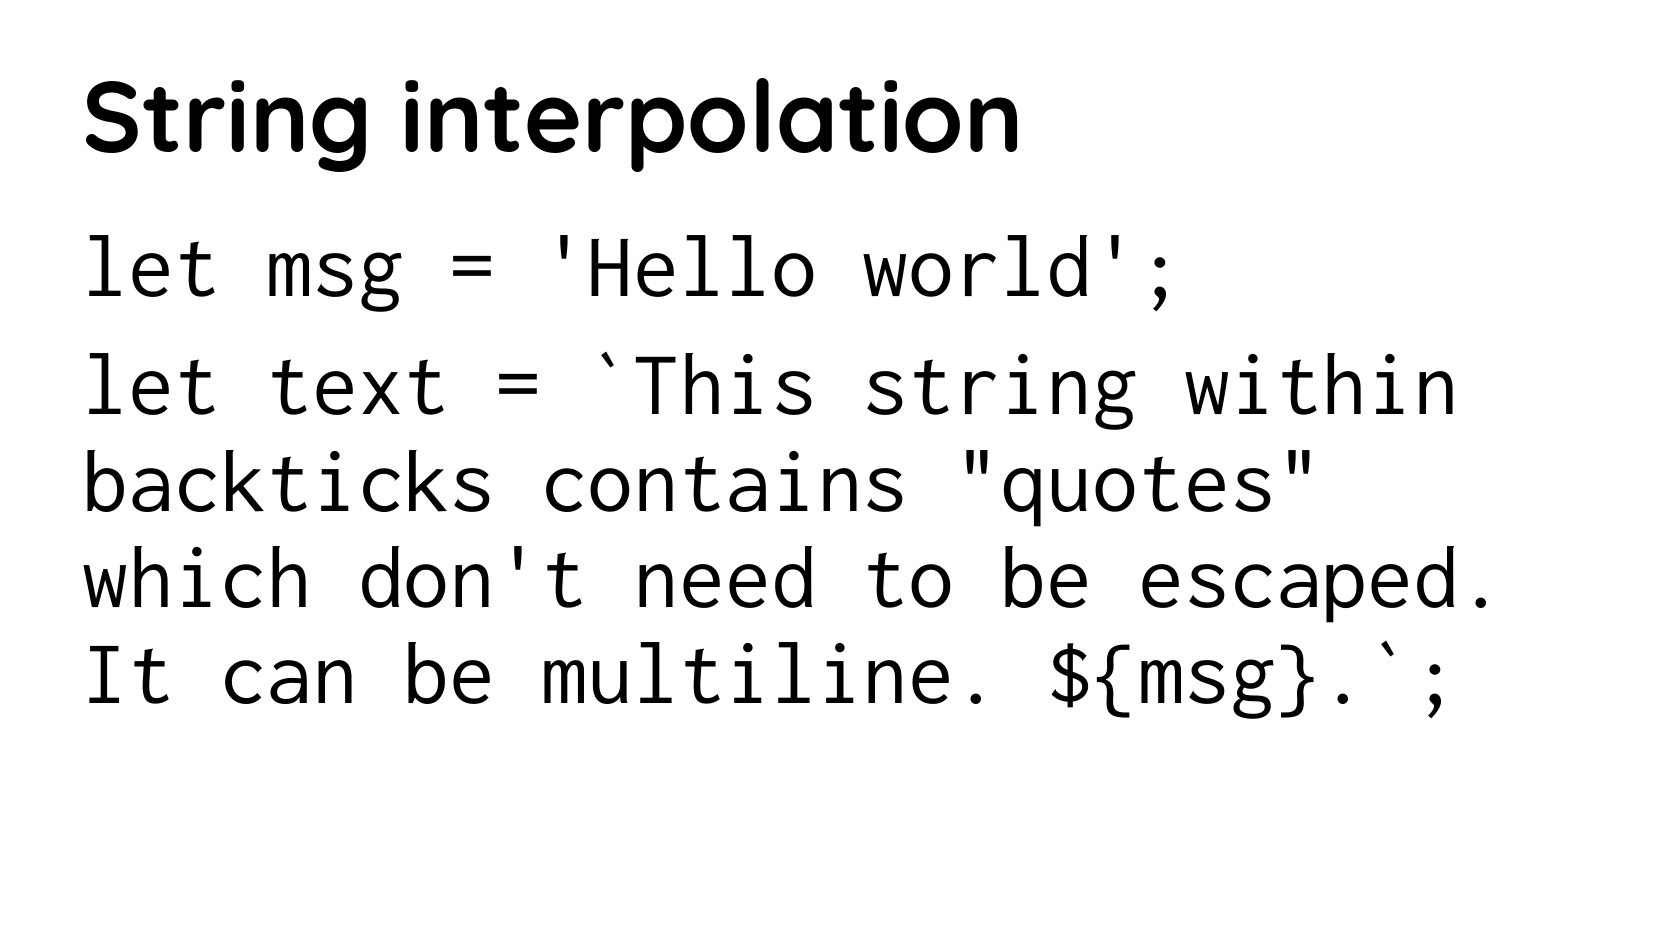

# String interpolation
let msg = 'Hello world';
let text = `This string within backticks contains "quotes" which don't need to be escaped. It can be multiline. ${msg}.`;